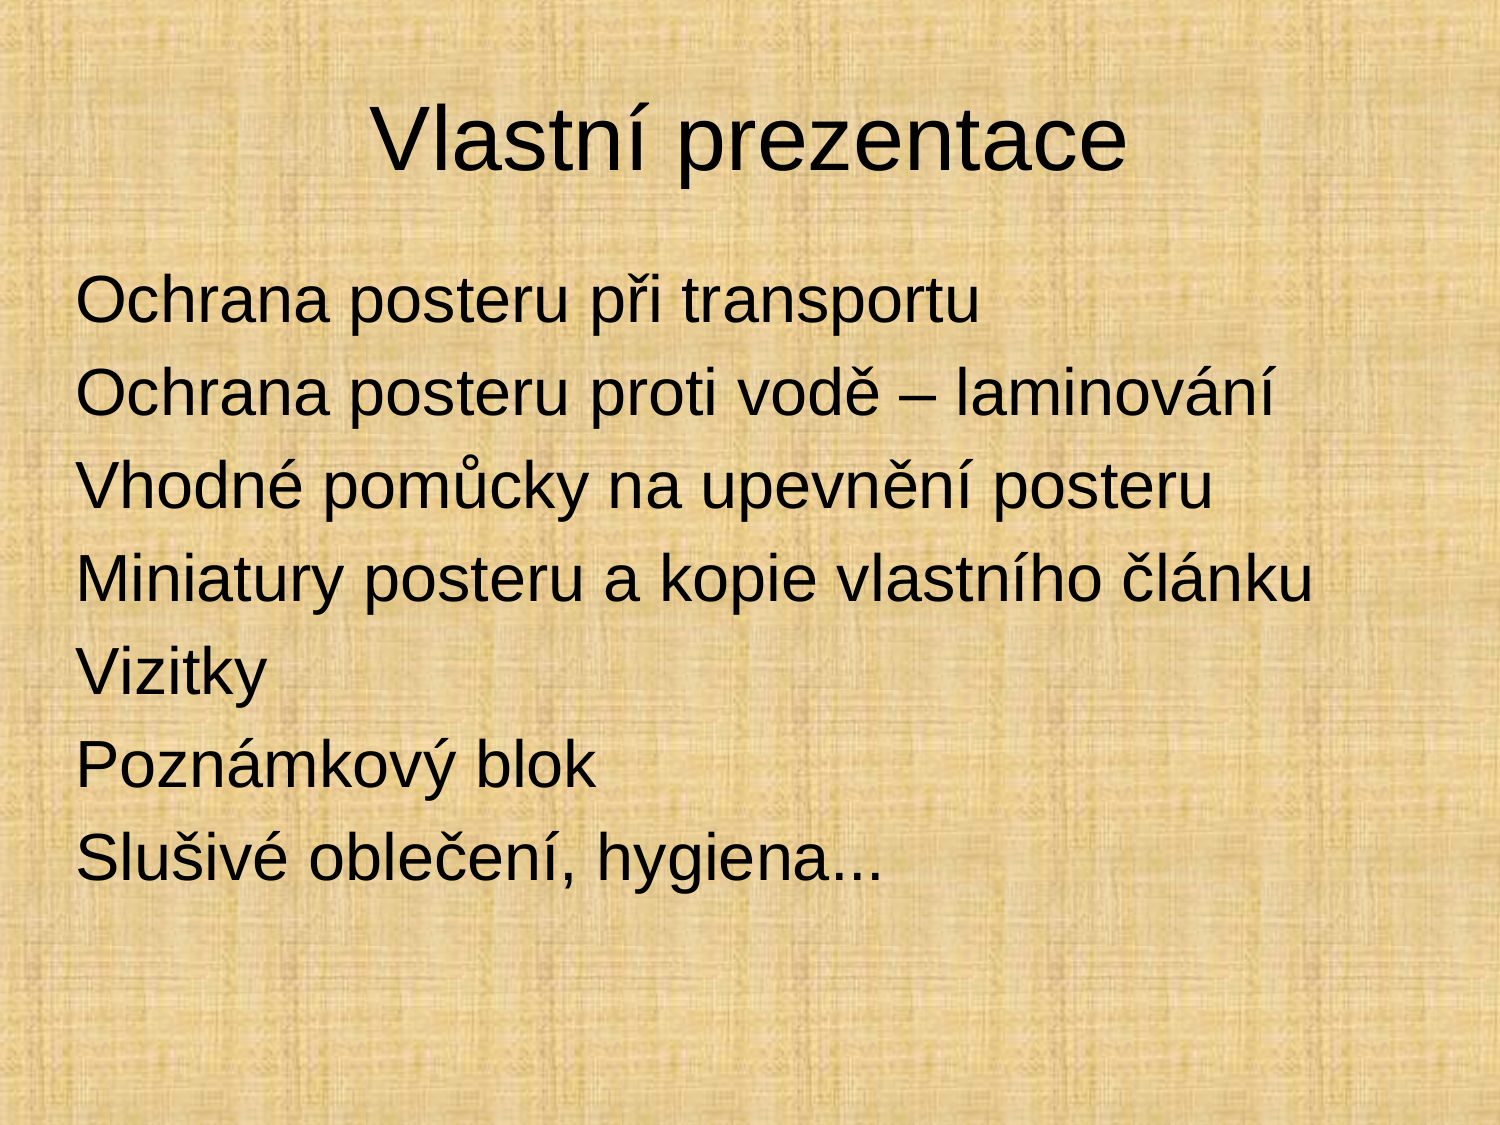

# Vlastní prezentace
Ochrana posteru při transportu
Ochrana posteru proti vodě – laminování
Vhodné pomůcky na upevnění posteru
Miniatury posteru a kopie vlastního článku
Vizitky
Poznámkový blok
Slušivé oblečení, hygiena...